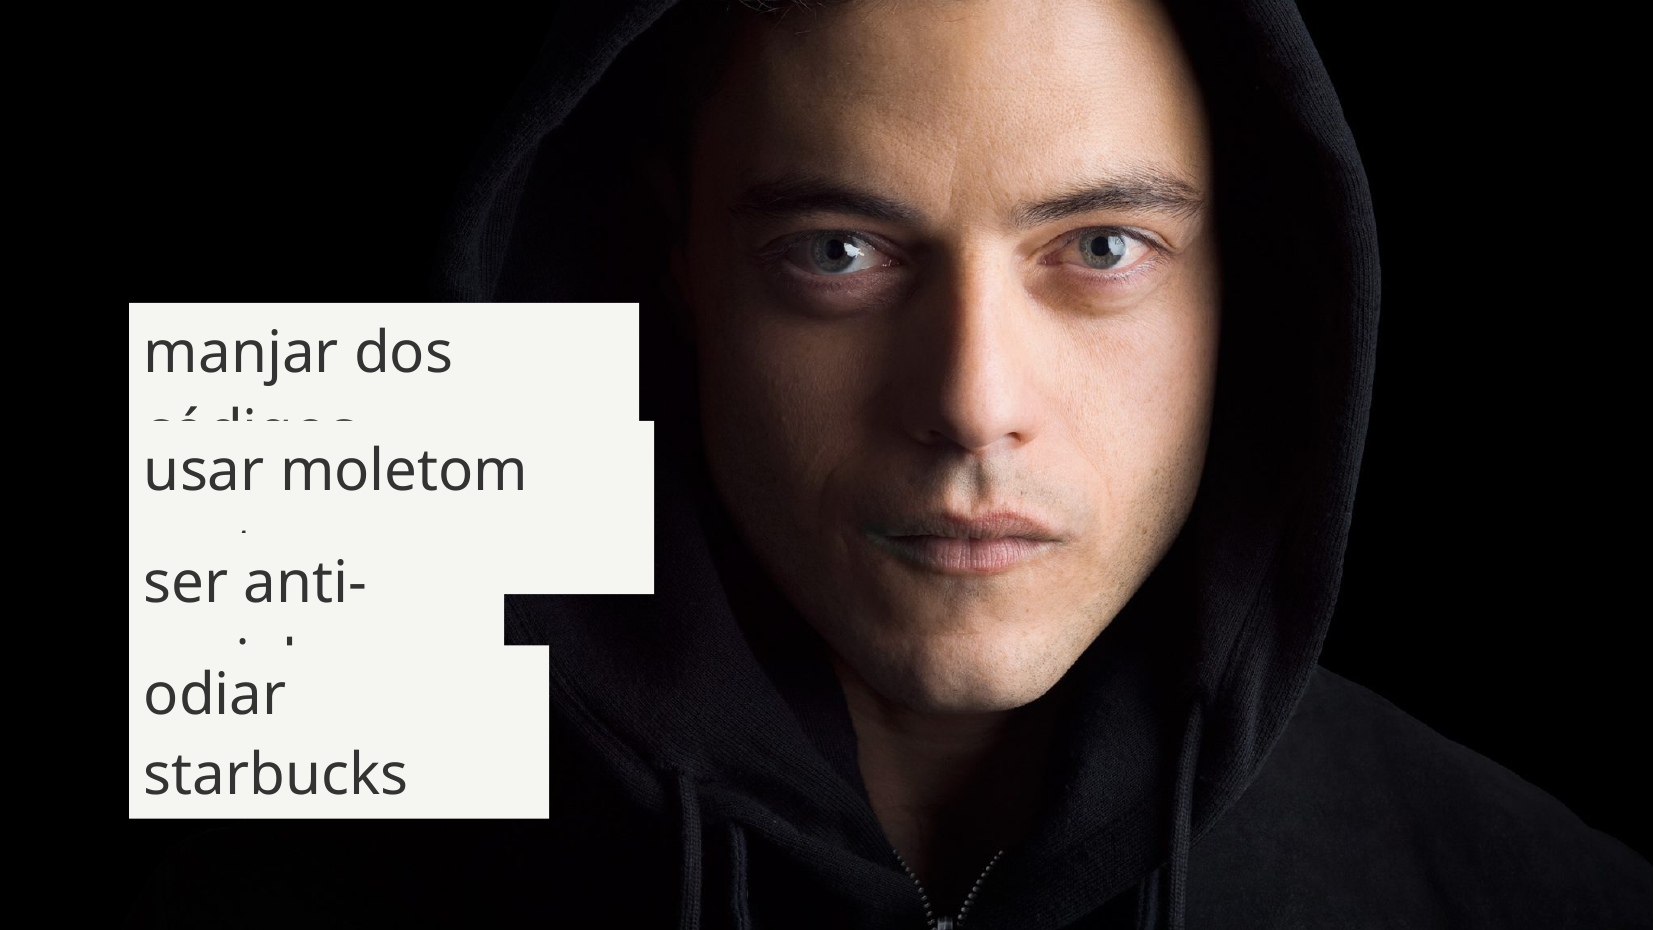

manjar dos códigos
usar moletom preto
ser anti-social
odiar starbucks